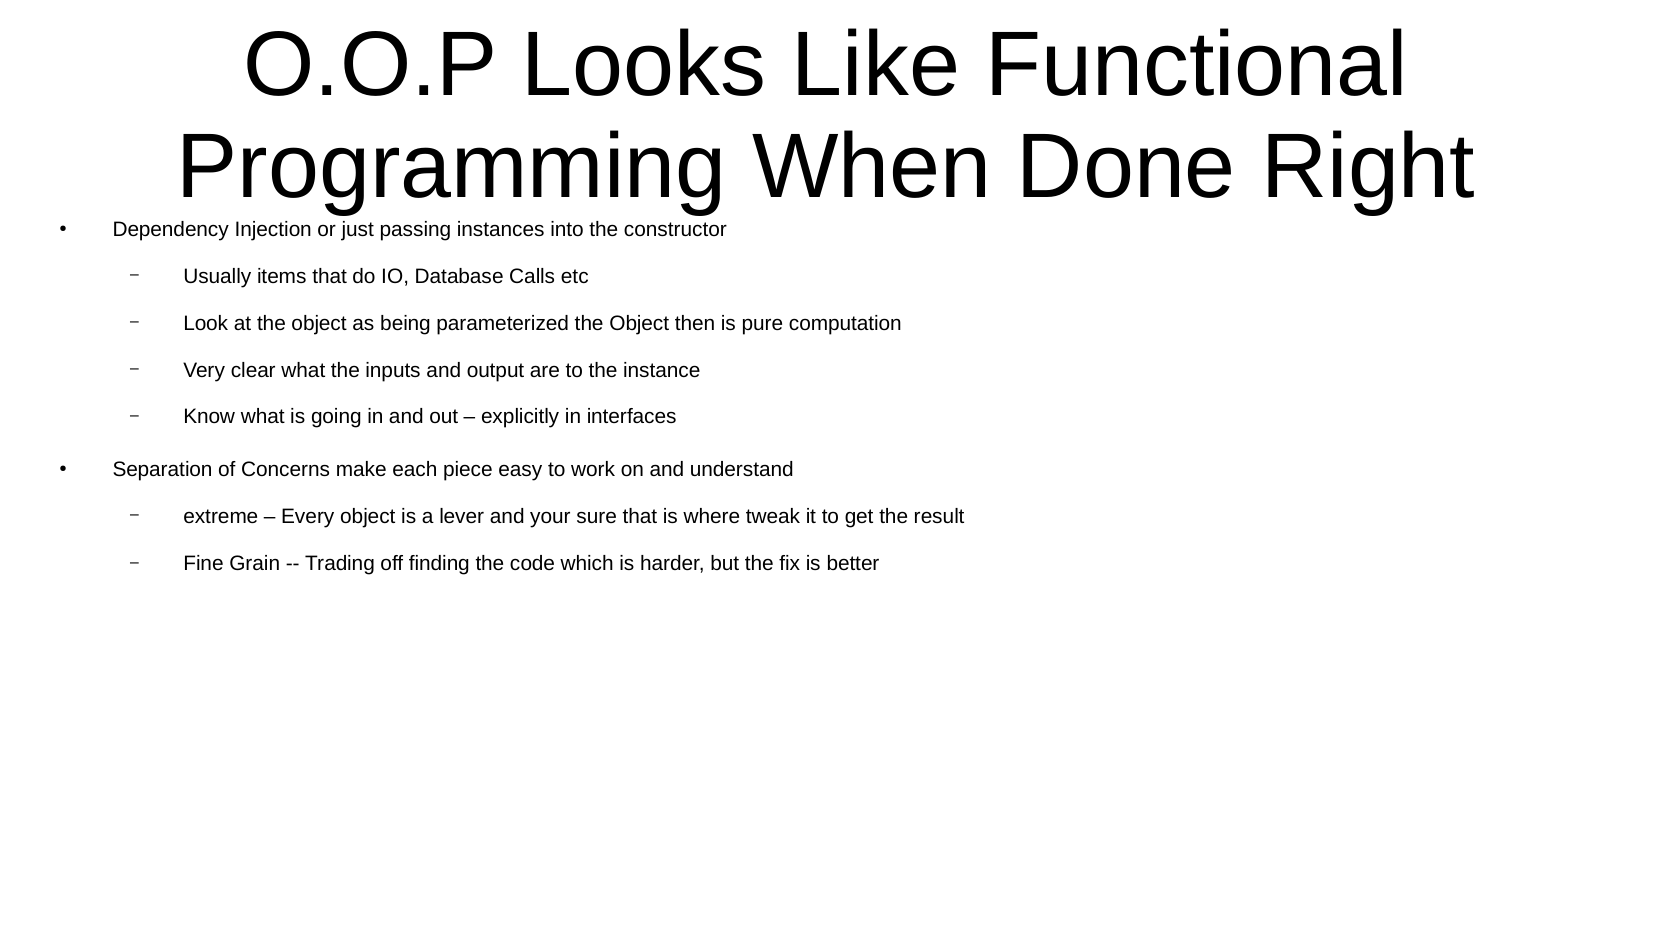

# O.O.P Looks Like Functional Programming When Done Right
Dependency Injection or just passing instances into the constructor
Usually items that do IO, Database Calls etc
Look at the object as being parameterized the Object then is pure computation
Very clear what the inputs and output are to the instance
Know what is going in and out – explicitly in interfaces
Separation of Concerns make each piece easy to work on and understand
extreme – Every object is a lever and your sure that is where tweak it to get the result
Fine Grain -- Trading off finding the code which is harder, but the fix is better